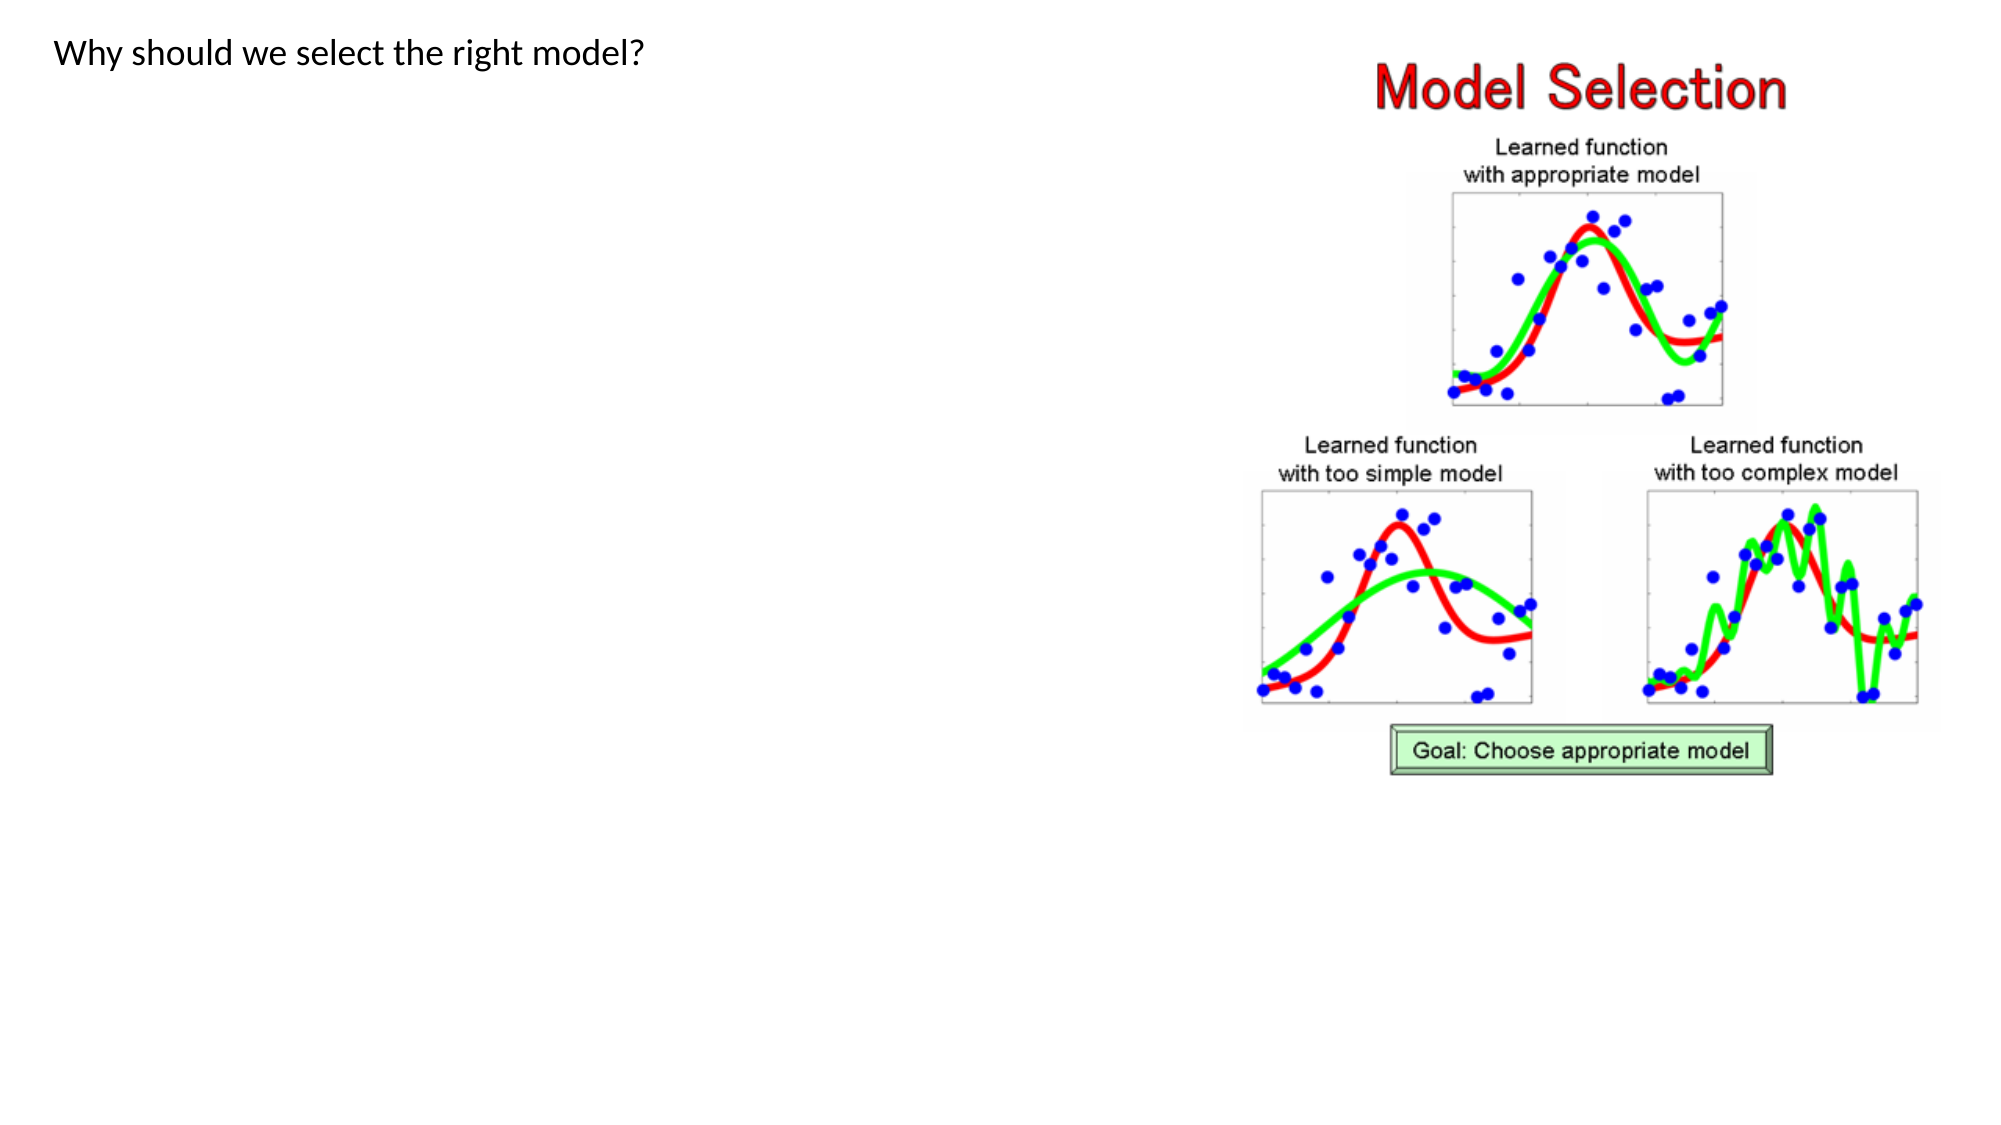

Why should we select the right model?